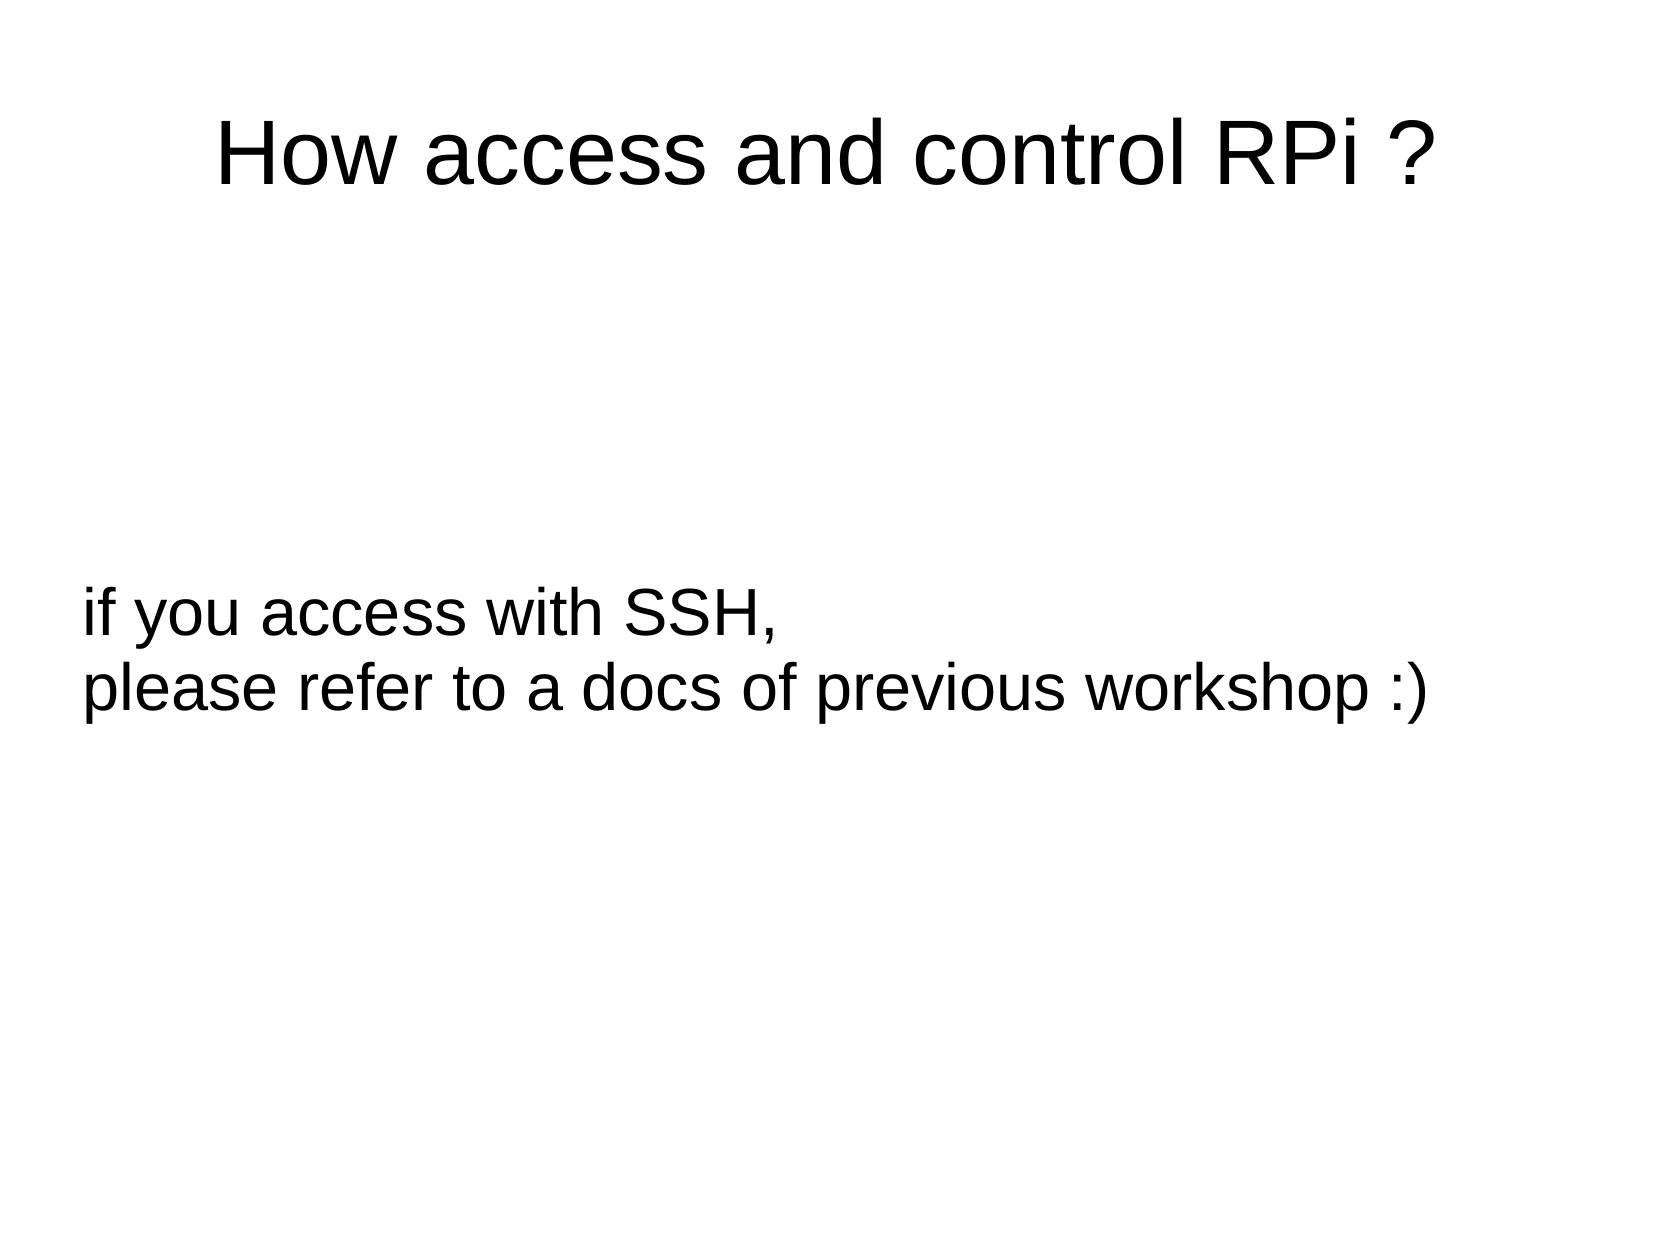

# How access and control RPi ?
if you access with SSH,
please refer to a docs of previous workshop :)